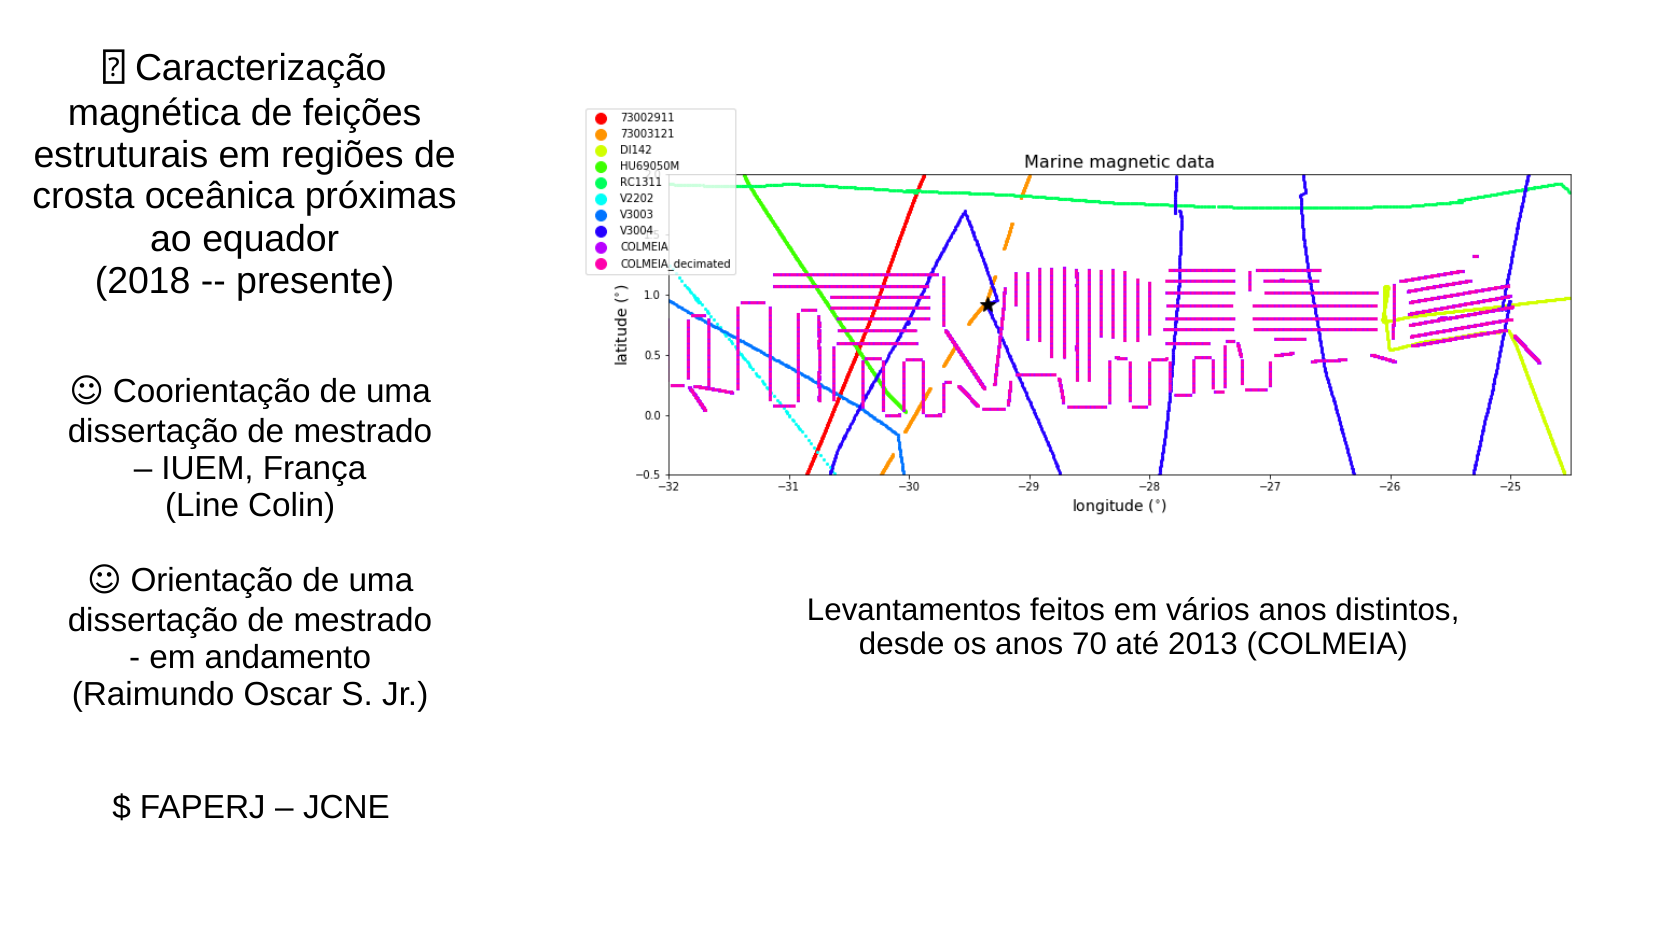

⍰ Caracterização magnética de feições estruturais em regiões de
crosta oceânica próximas ao equador
(2018 -- presente)
☺ Coorientação de uma dissertação de mestrado – IUEM, França
(Line Colin)
☺ Orientação de uma dissertação de mestrado
- em andamento
(Raimundo Oscar S. Jr.)
Levantamentos feitos em vários anos distintos, desde os anos 70 até 2013 (COLMEIA)
$ FAPERJ – JCNE